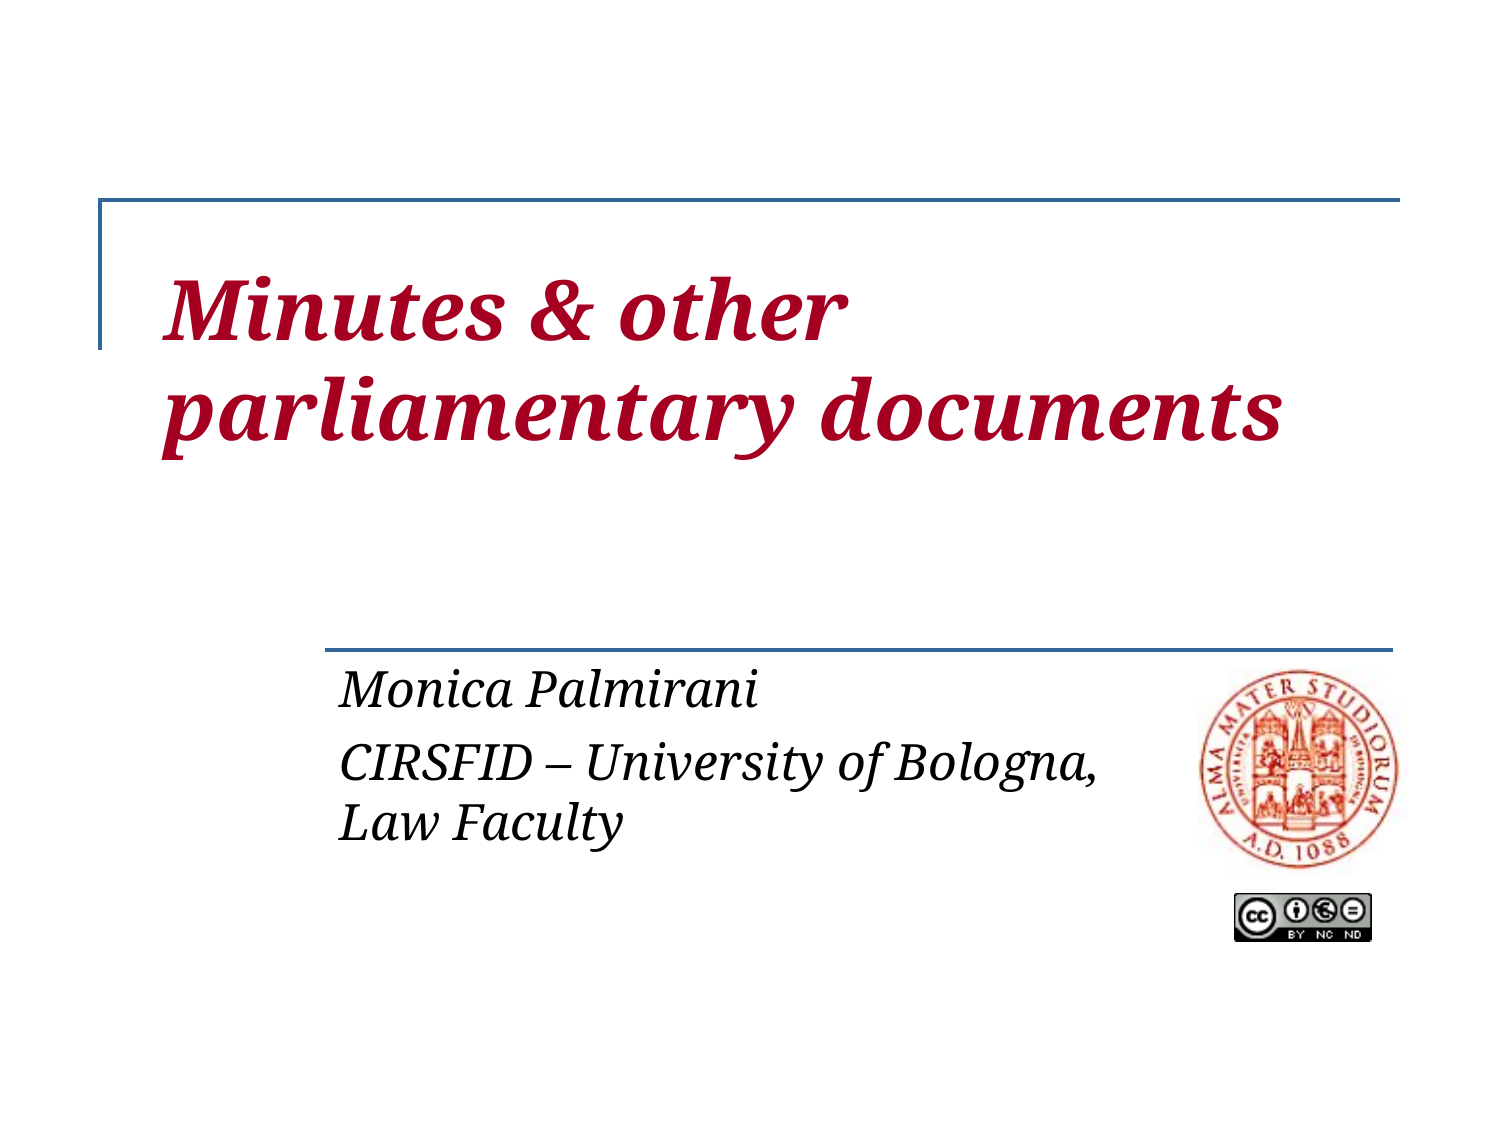

# Minutes & other parliamentary documents
Monica Palmirani
CIRSFID – University of Bologna, Law Faculty